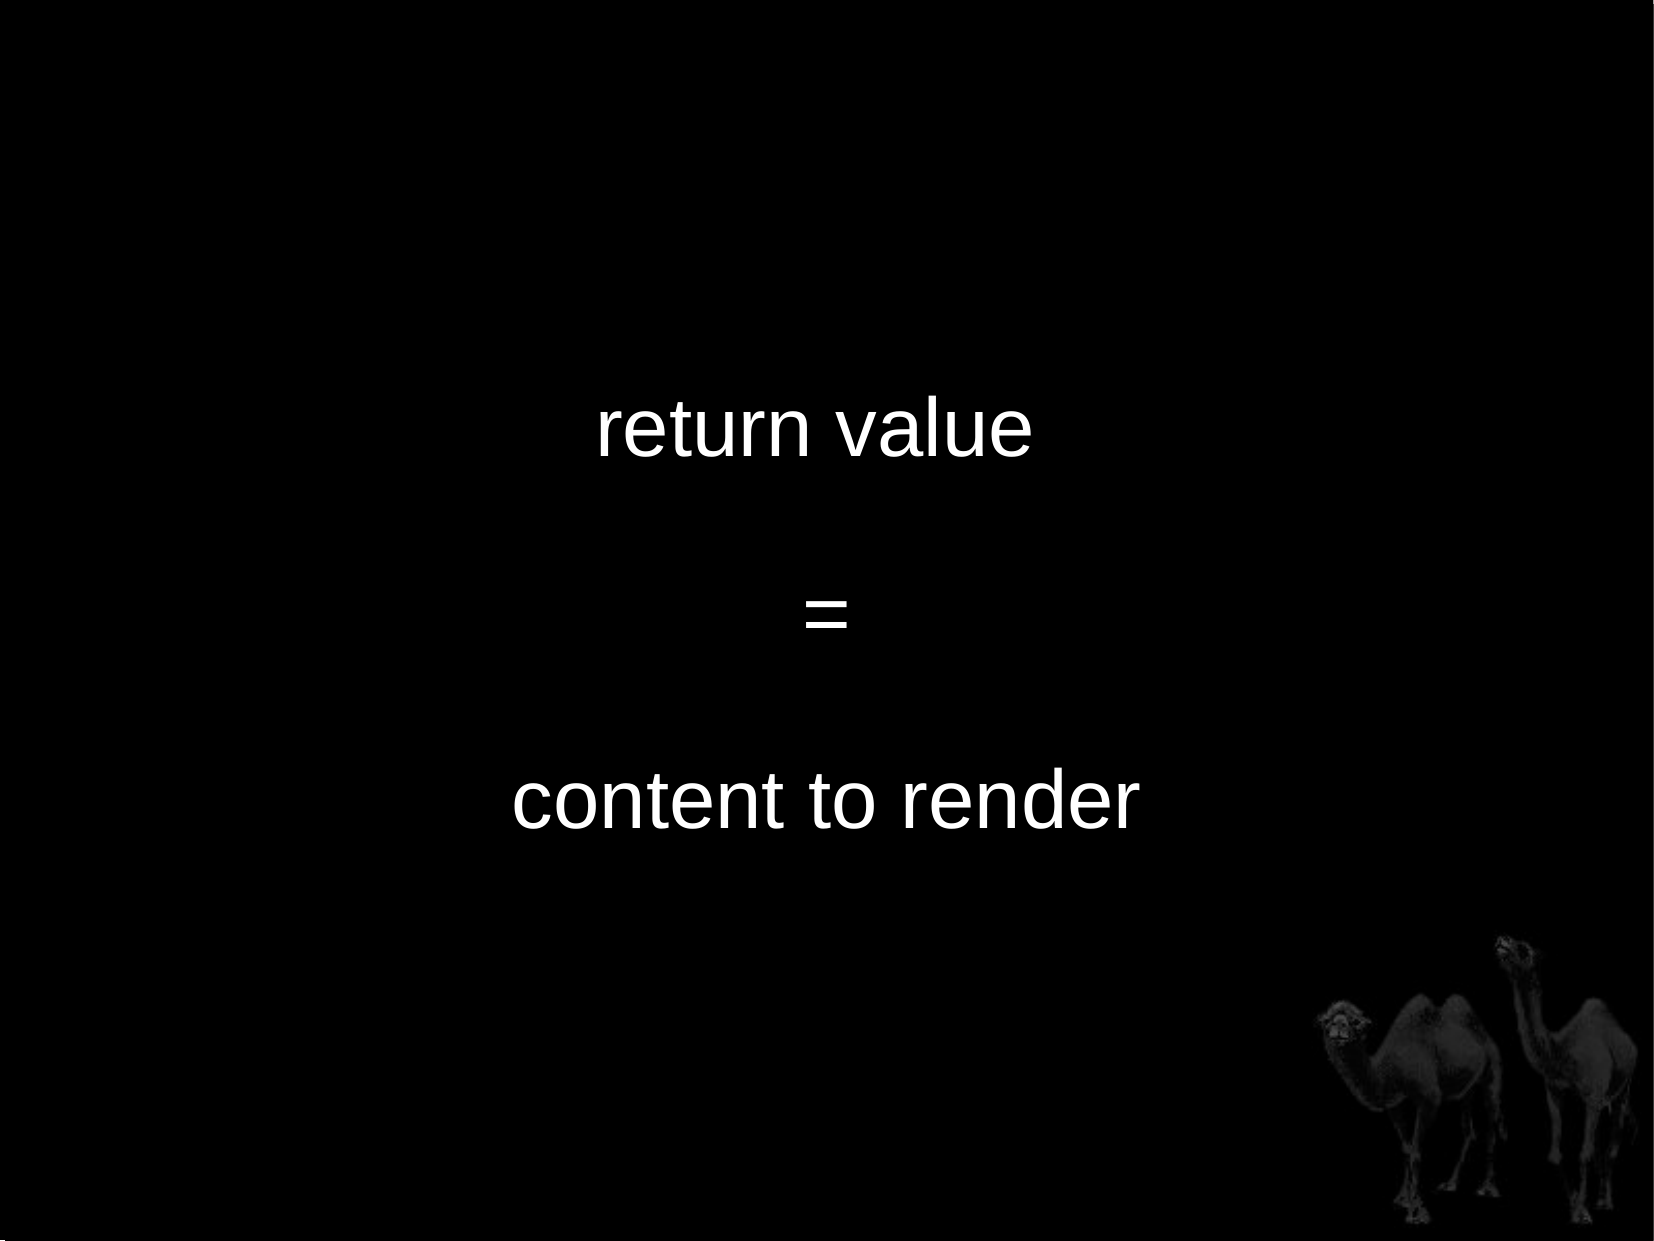

# return value
=
content to render